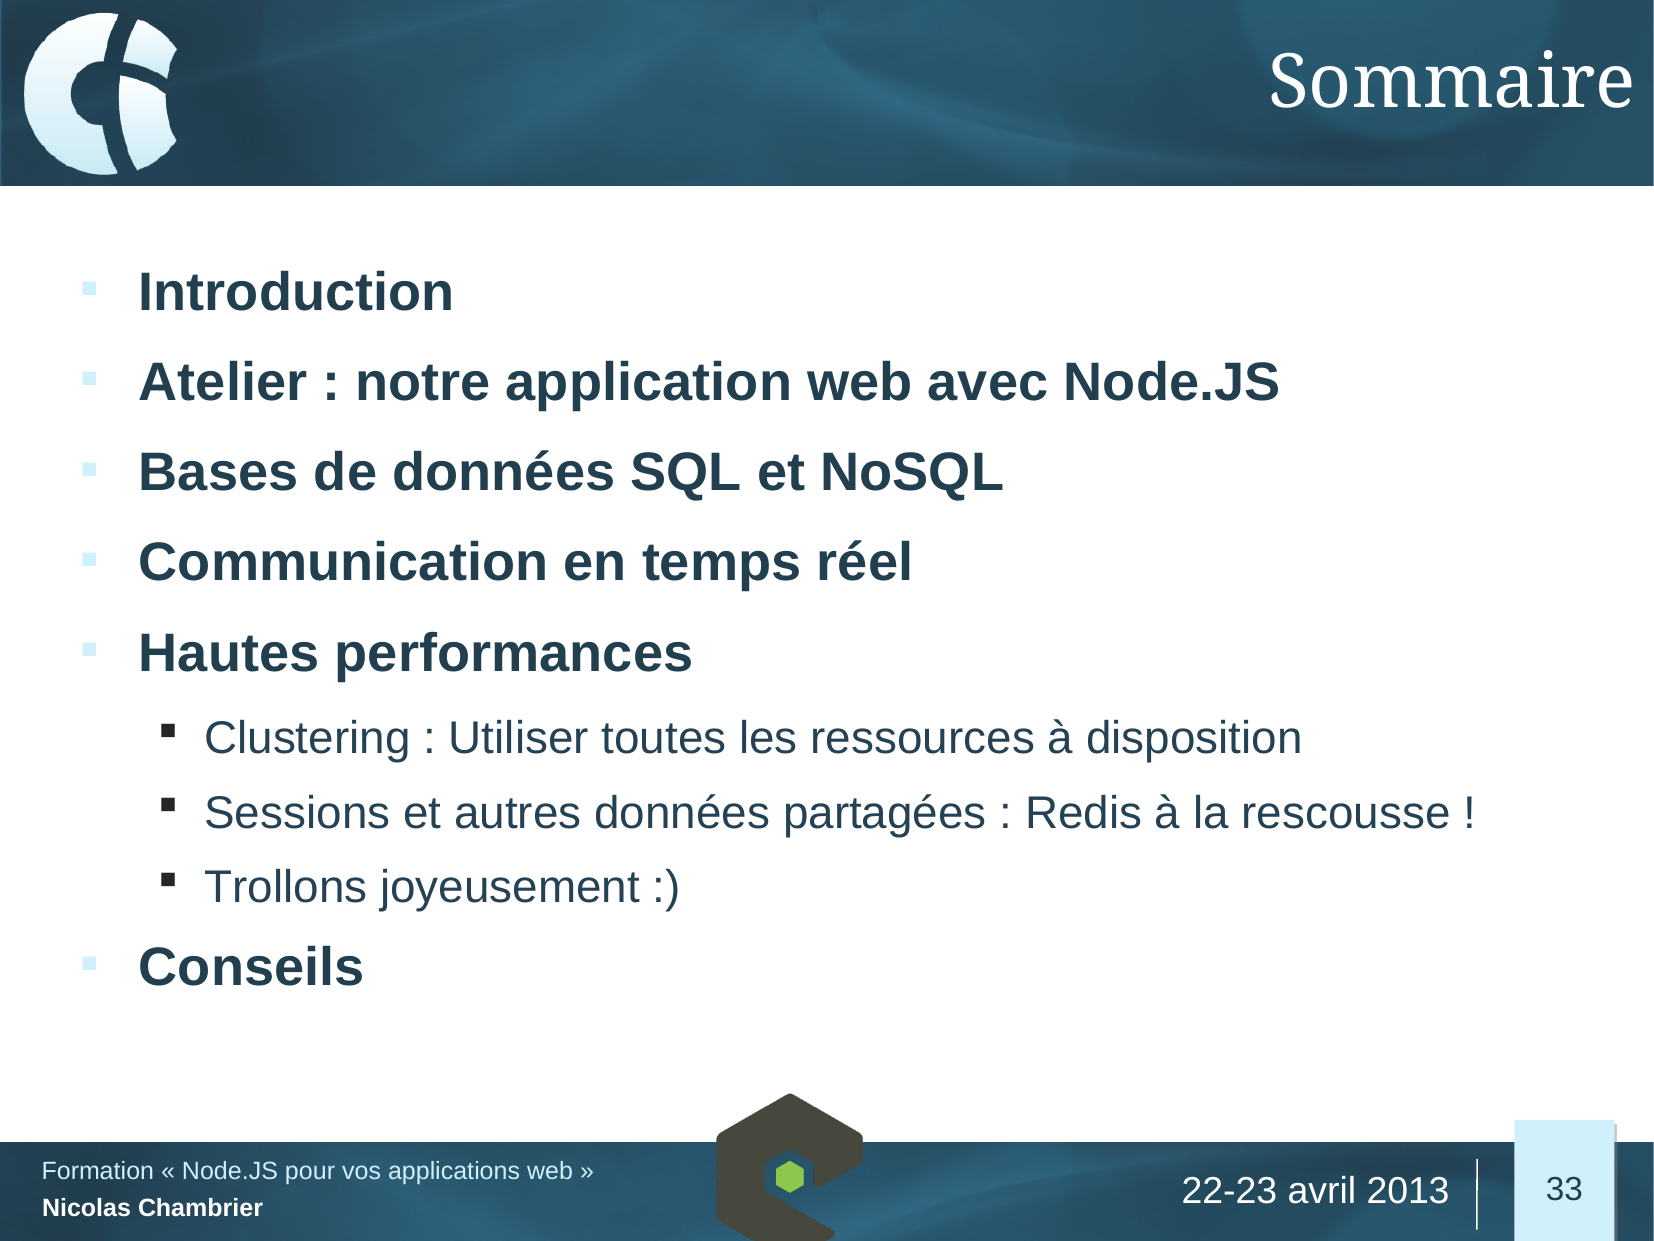

Sommaire
# Introduction
Atelier : notre application web avec Node.JS
Bases de données SQL et NoSQL
Communication en temps réel
Hautes performances
Clustering : Utiliser toutes les ressources à disposition
Sessions et autres données partagées : Redis à la rescousse !
Trollons joyeusement :)
Conseils